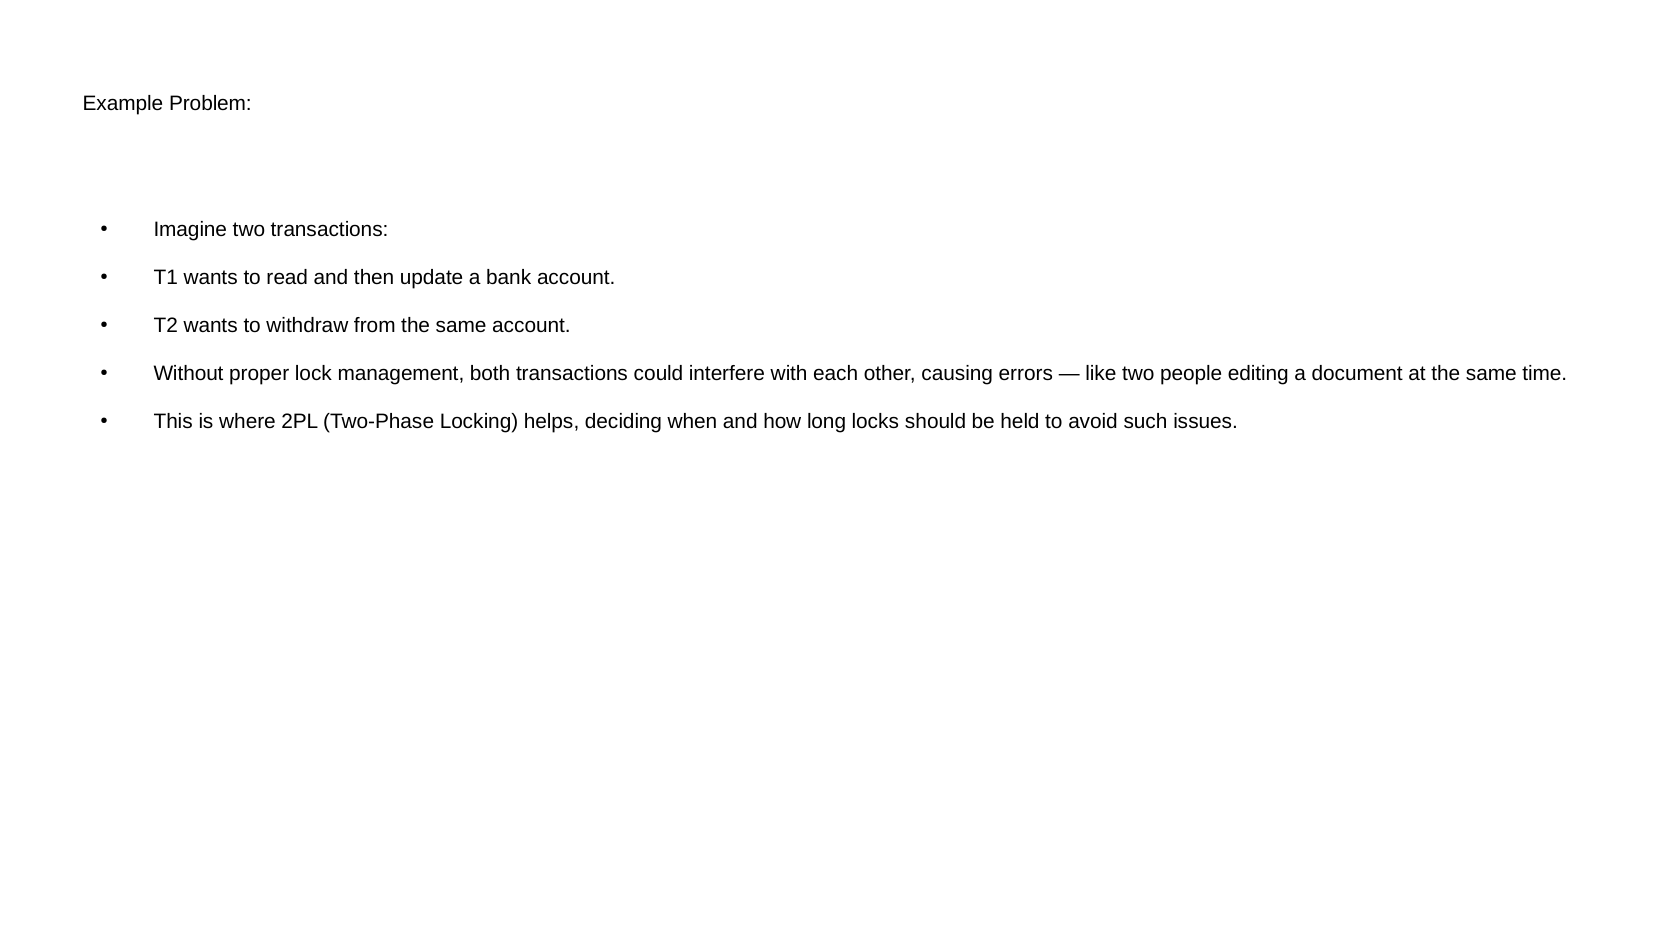

# Example Problem:
Imagine two transactions:
T1 wants to read and then update a bank account.
T2 wants to withdraw from the same account.
Without proper lock management, both transactions could interfere with each other, causing errors — like two people editing a document at the same time.
This is where 2PL (Two-Phase Locking) helps, deciding when and how long locks should be held to avoid such issues.